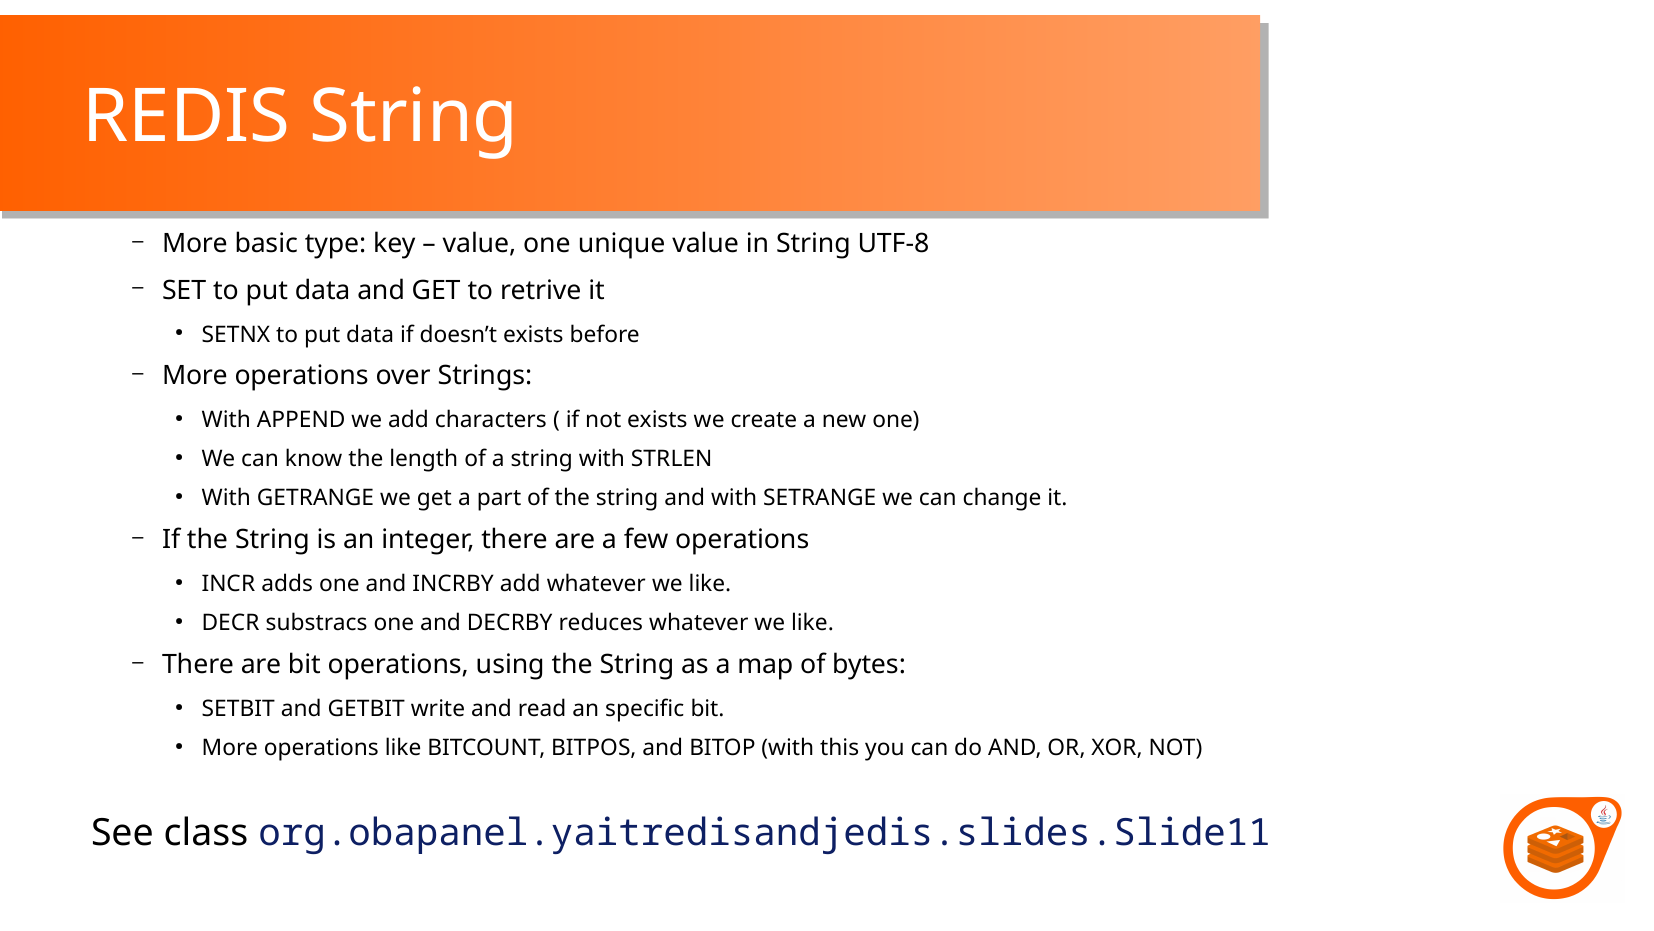

# REDIS String
More basic type: key – value, one unique value in String UTF-8
SET to put data and GET to retrive it
SETNX to put data if doesn’t exists before
More operations over Strings:
With APPEND we add characters ( if not exists we create a new one)
We can know the length of a string with STRLEN
With GETRANGE we get a part of the string and with SETRANGE we can change it.
If the String is an integer, there are a few operations
INCR adds one and INCRBY add whatever we like.
DECR substracs one and DECRBY reduces whatever we like.
There are bit operations, using the String as a map of bytes:
SETBIT and GETBIT write and read an specific bit.
More operations like BITCOUNT, BITPOS, and BITOP (with this you can do AND, OR, XOR, NOT)
See class org.obapanel.yaitredisandjedis.slides.Slide11